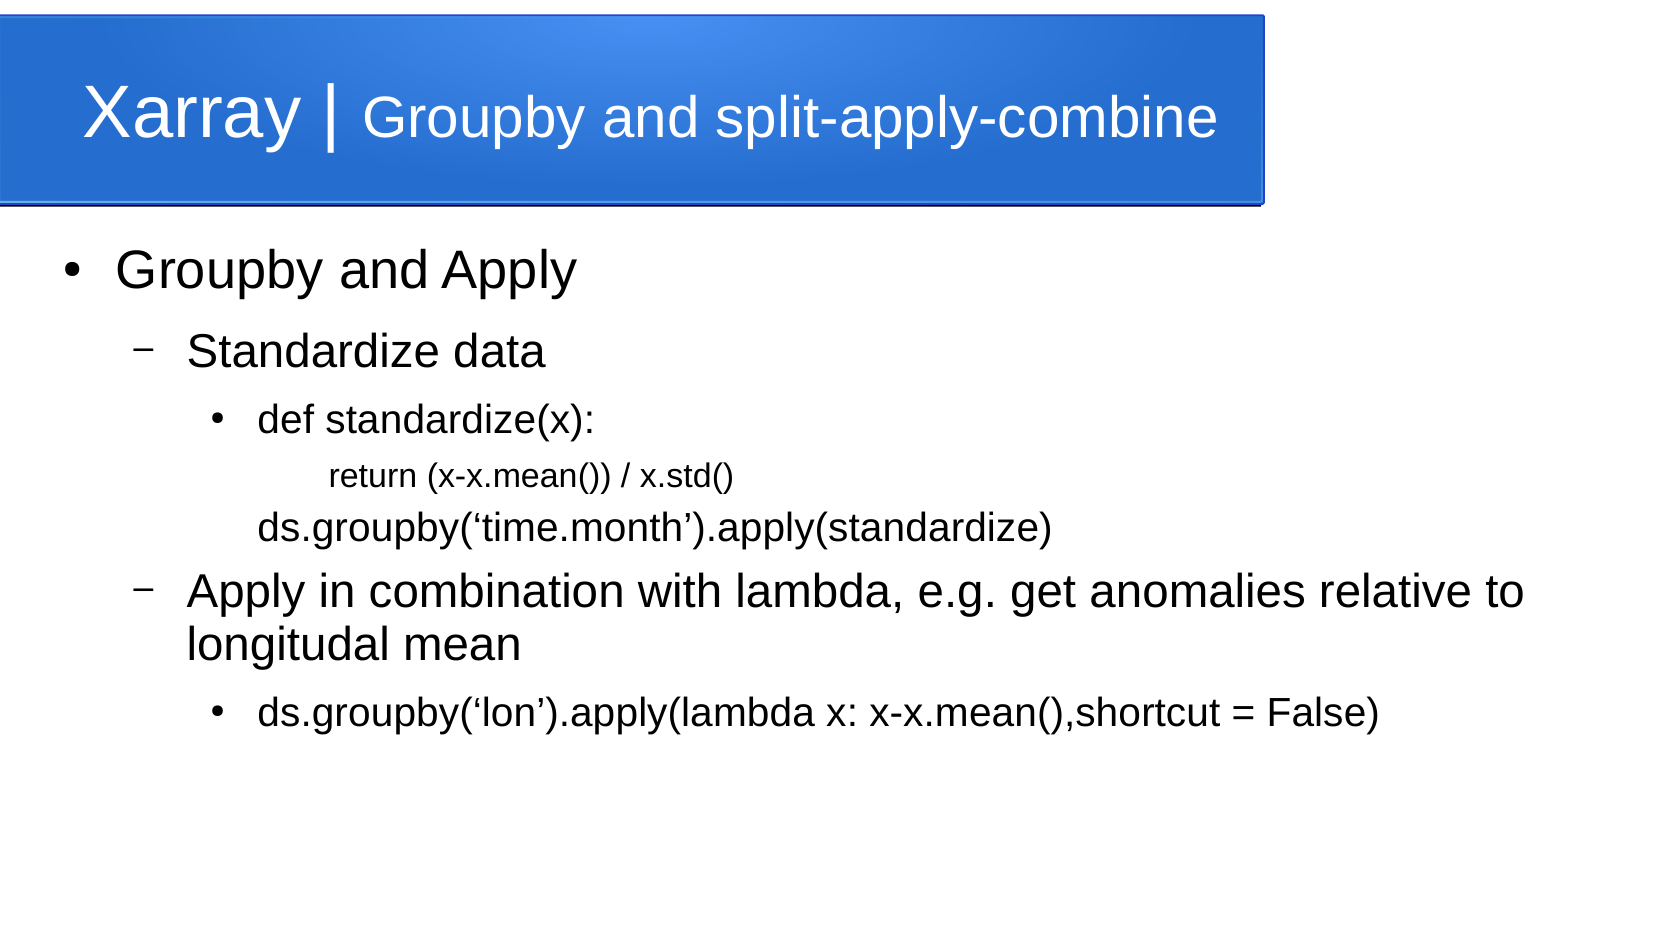

# Xarray | Groupby and split-apply-combine
Groupby and Apply
Standardize data
def standardize(x):
return (x-x.mean()) / x.std()
ds.groupby(‘time.month’).apply(standardize)
Apply in combination with lambda, e.g. get anomalies relative to longitudal mean
ds.groupby(‘lon’).apply(lambda x: x-x.mean(),shortcut = False)